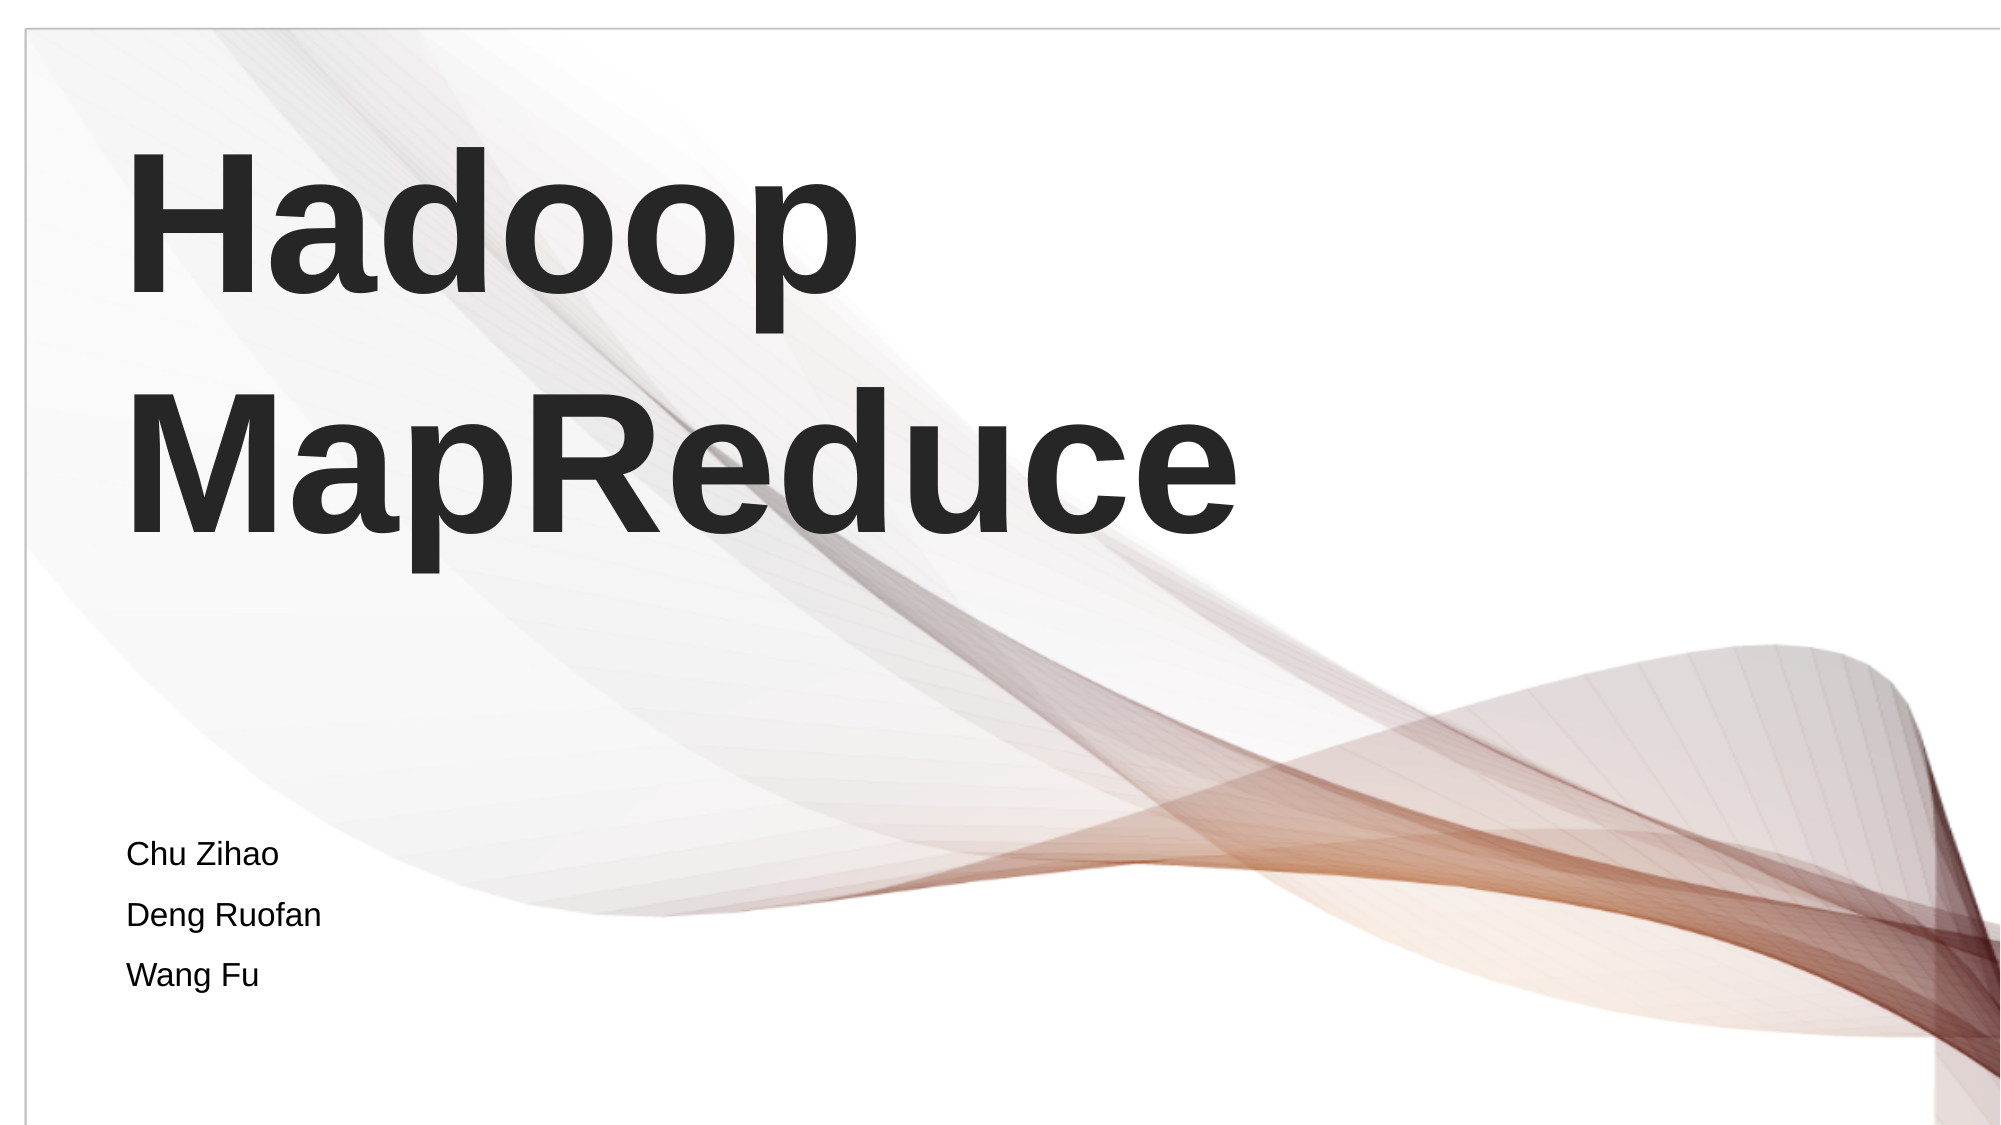

Hadoop
MapReduce
# Chu Zihao
Deng Ruofan
Wang Fu